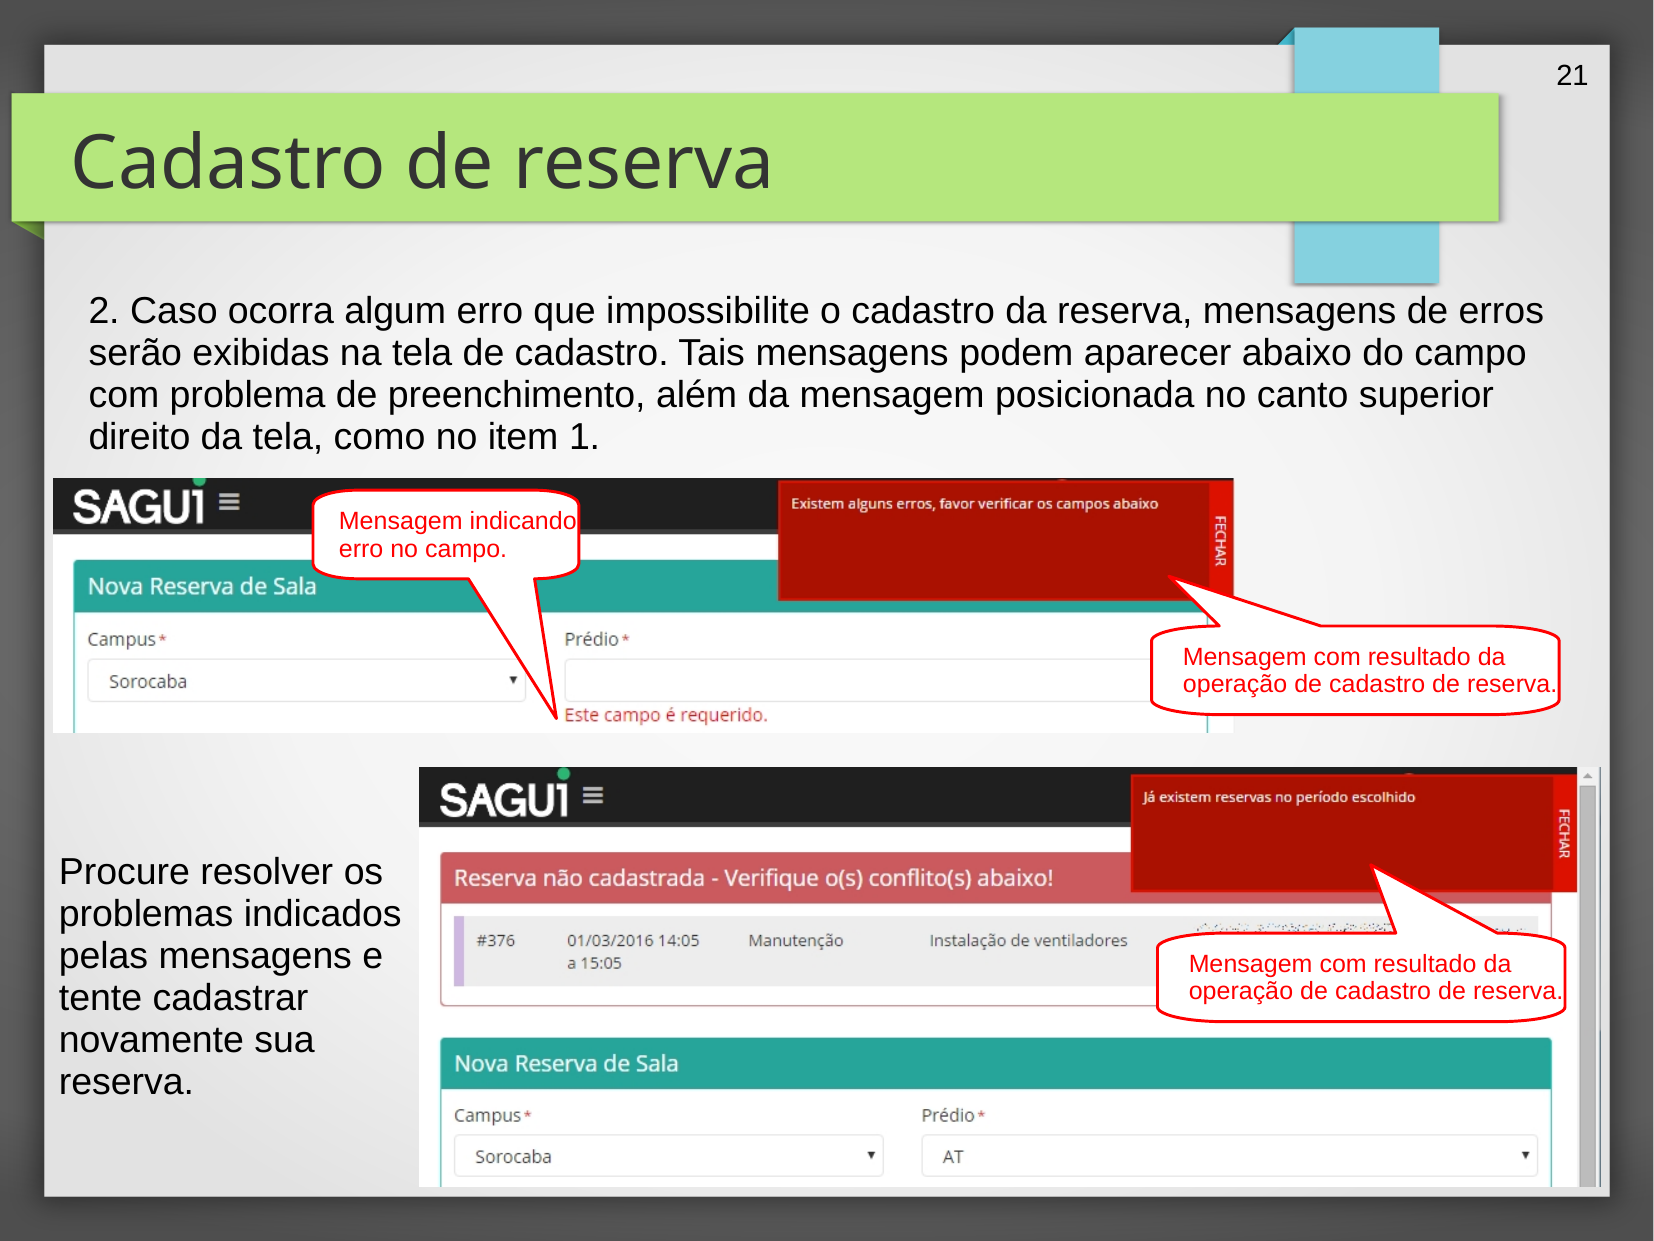

21
# Cadastro de reserva
2. Caso ocorra algum erro que impossibilite o cadastro da reserva, mensagens de erros serão exibidas na tela de cadastro. Tais mensagens podem aparecer abaixo do campo com problema de preenchimento, além da mensagem posicionada no canto superior direito da tela, como no item 1.
Mensagem indicando
erro no campo.
Mensagem com resultado da
operação de cadastro de reserva.
Procure resolver os problemas indicados pelas mensagens e tente cadastrar novamente sua reserva.
Mensagem com resultado da
operação de cadastro de reserva.